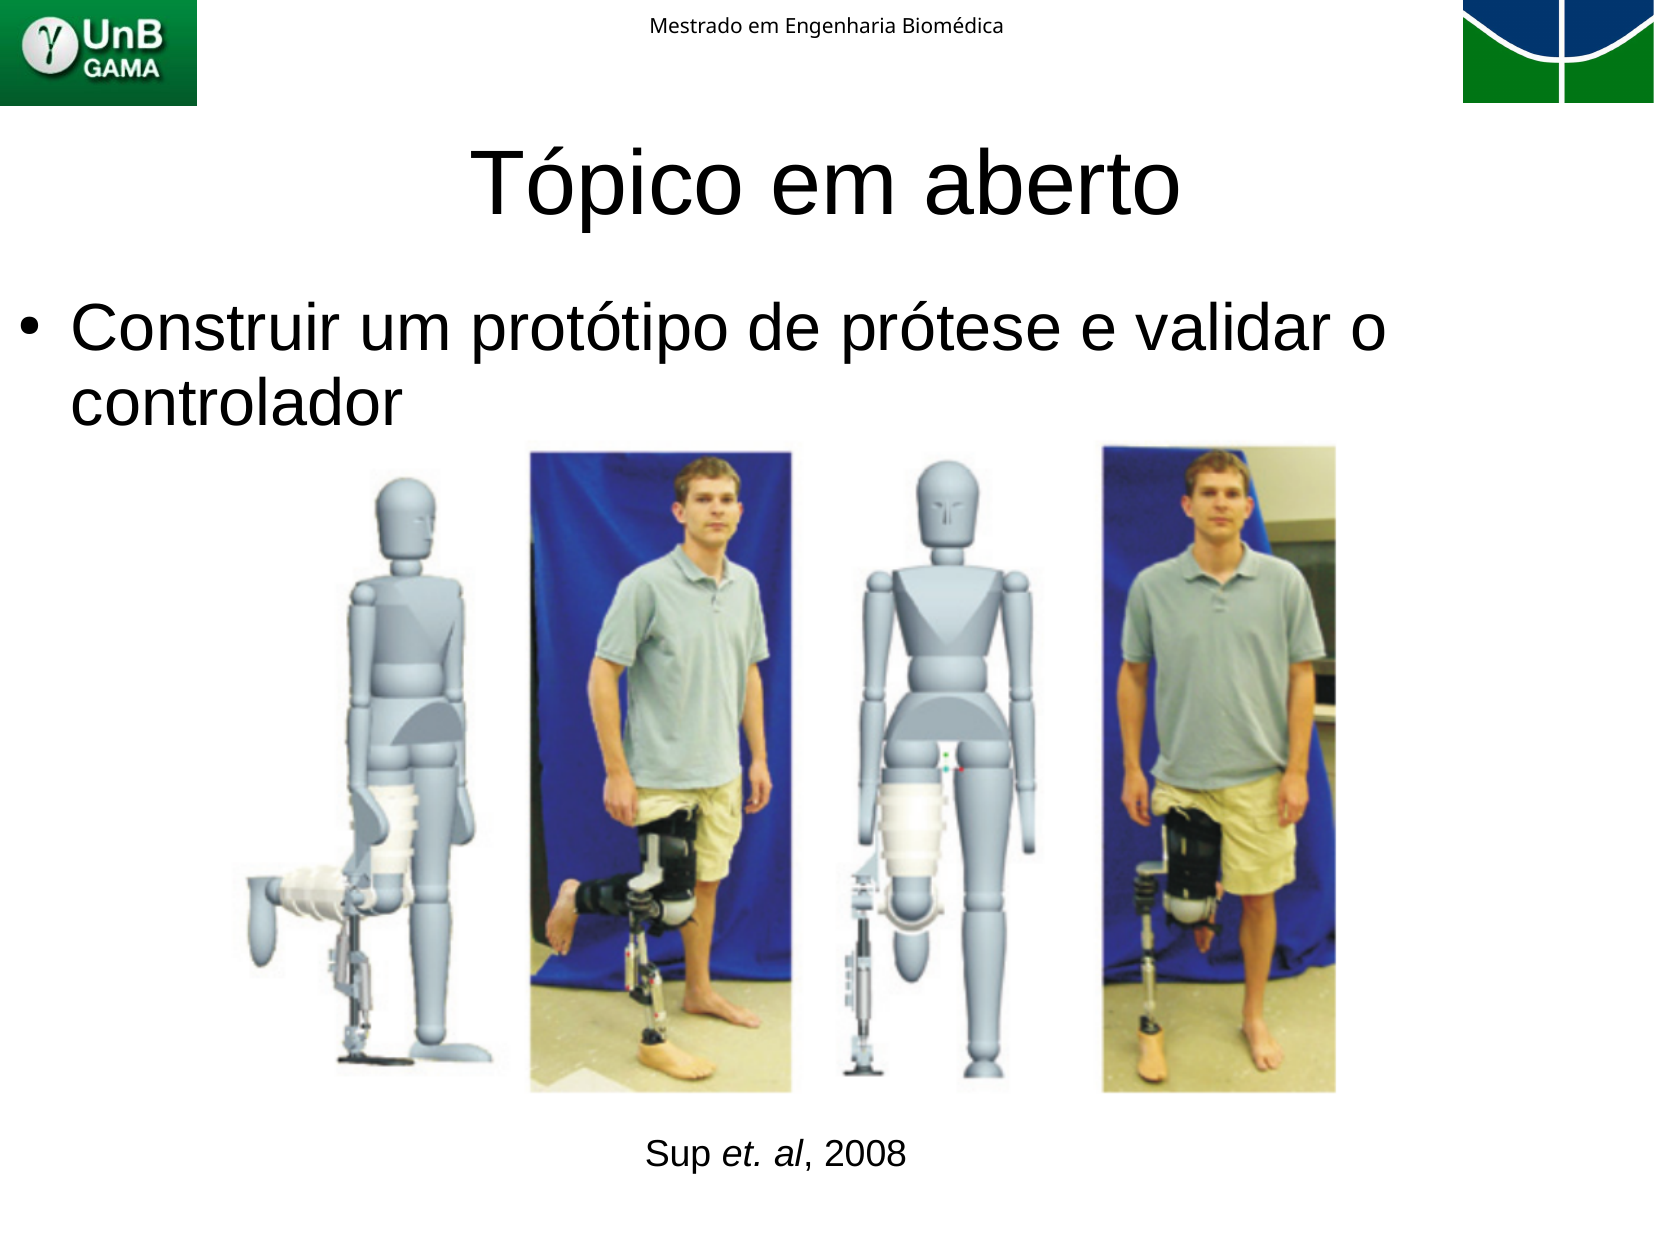

# Tópico em aberto
Construir um protótipo de prótese e validar o controlador
Sup et. al, 2008